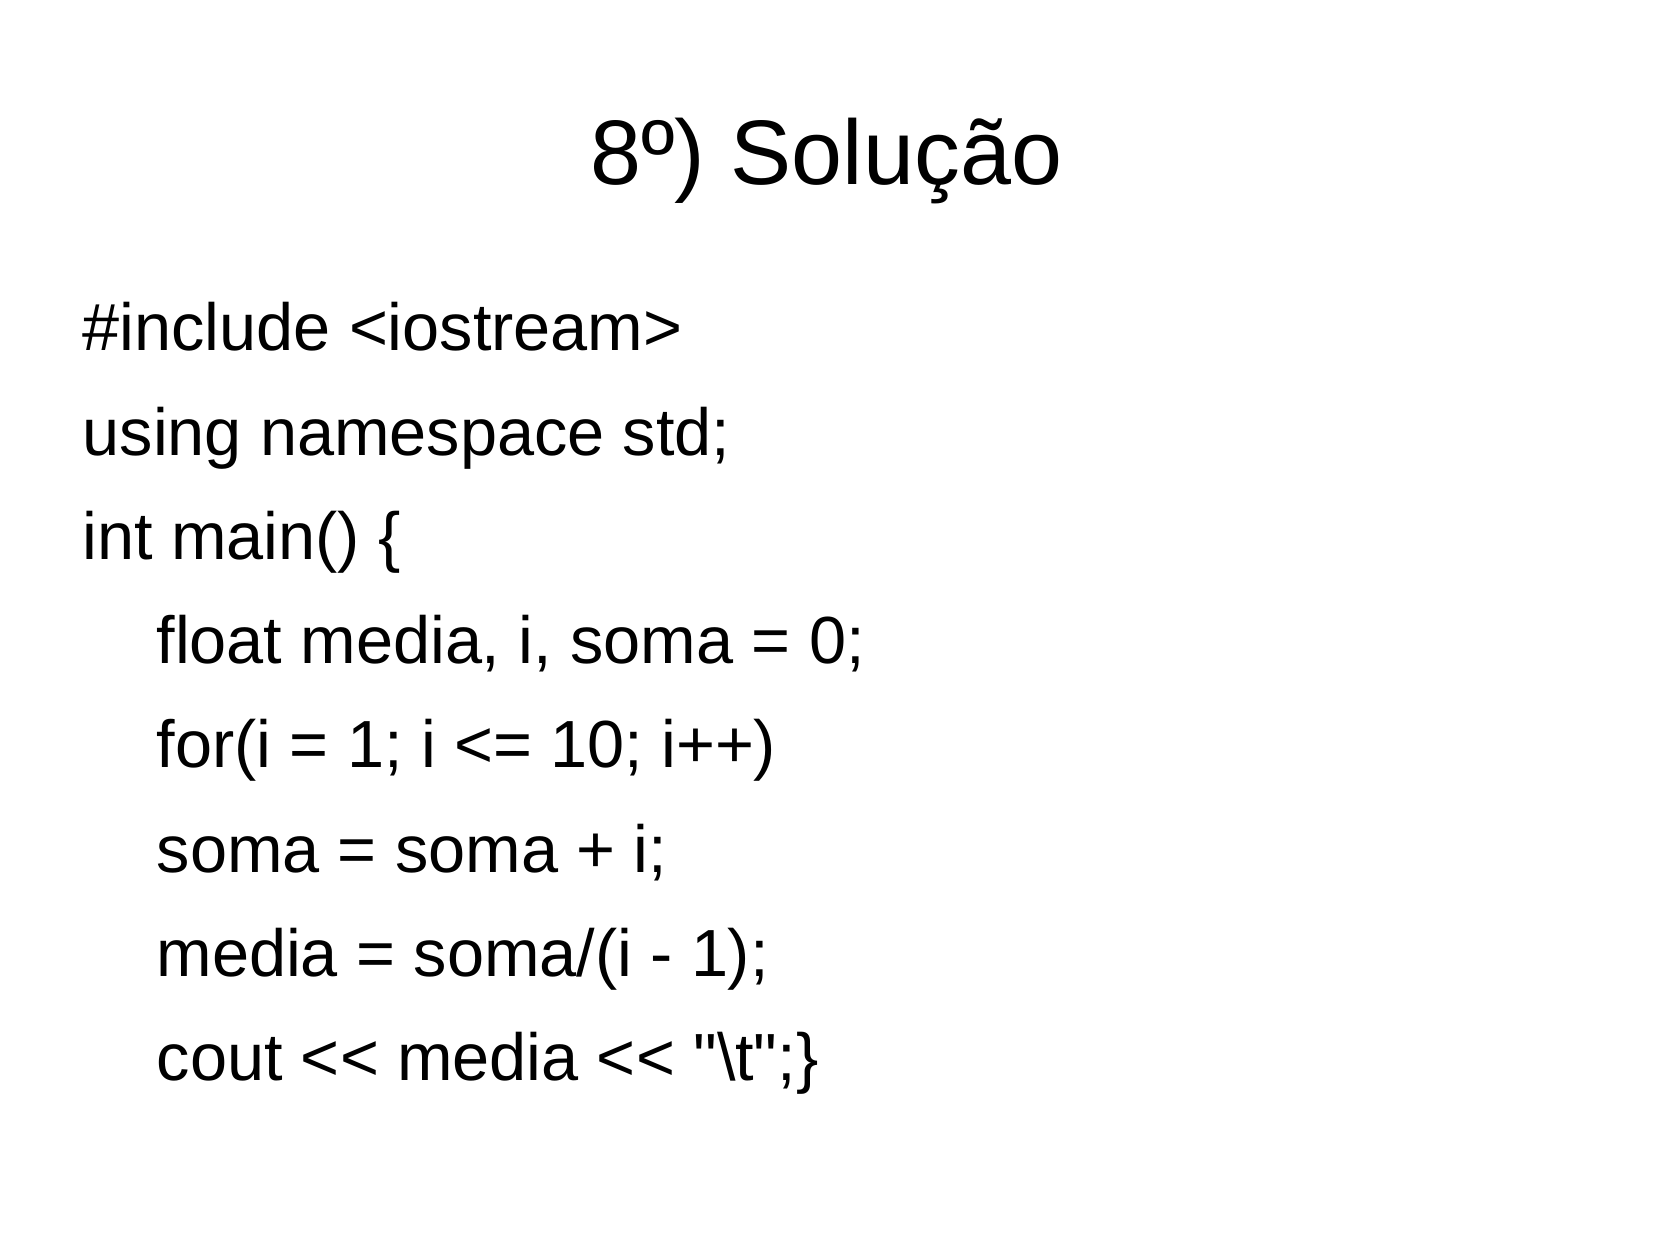

# 8º) Solução
#include <iostream>
using namespace std;
int main() {
 float media, i, soma = 0;
 for(i = 1; i <= 10; i++)
 soma = soma + i;
 media = soma/(i - 1);
 cout << media << "\t";}